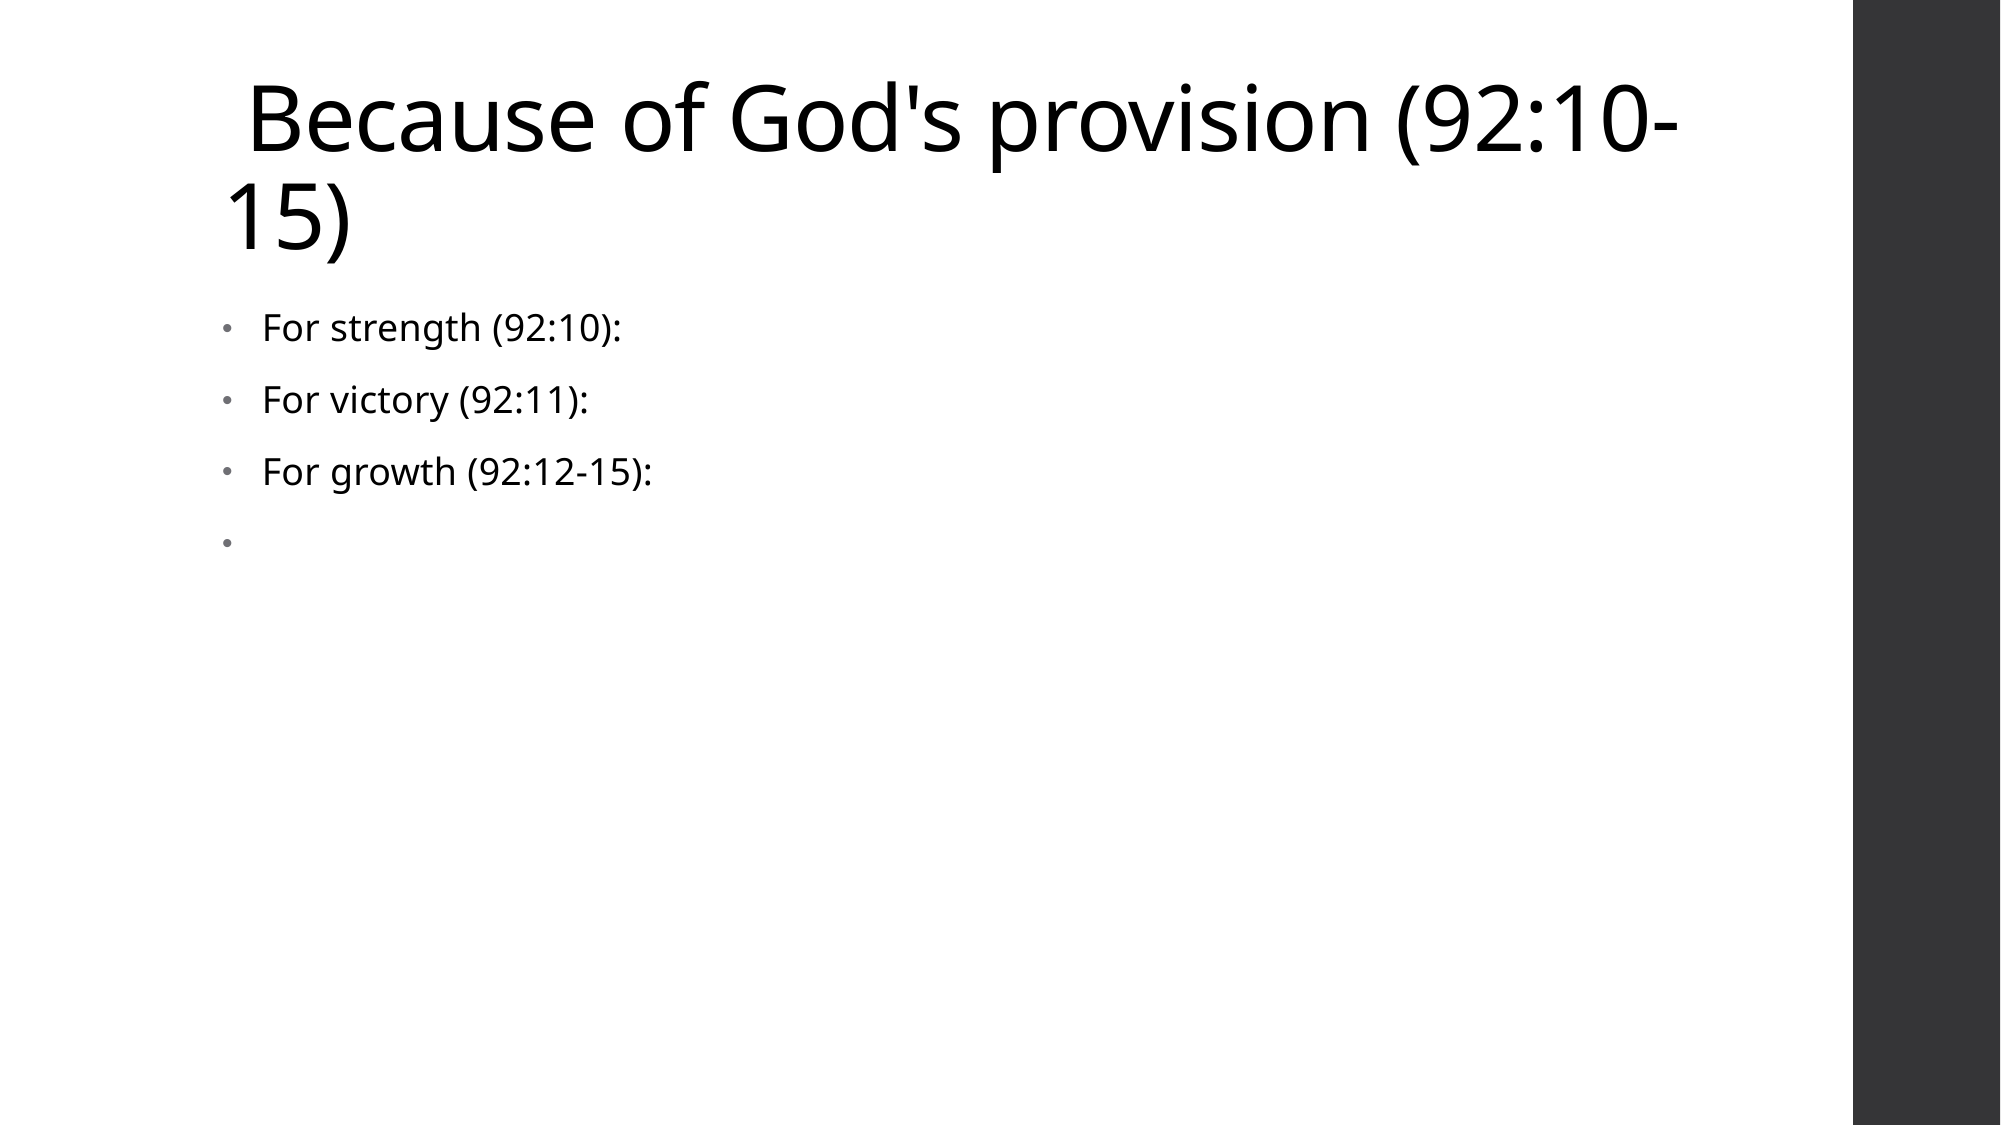

# Because of God's provision (92:10-15)
 For strength (92:10):
 For victory (92:11):
 For growth (92:12-15):